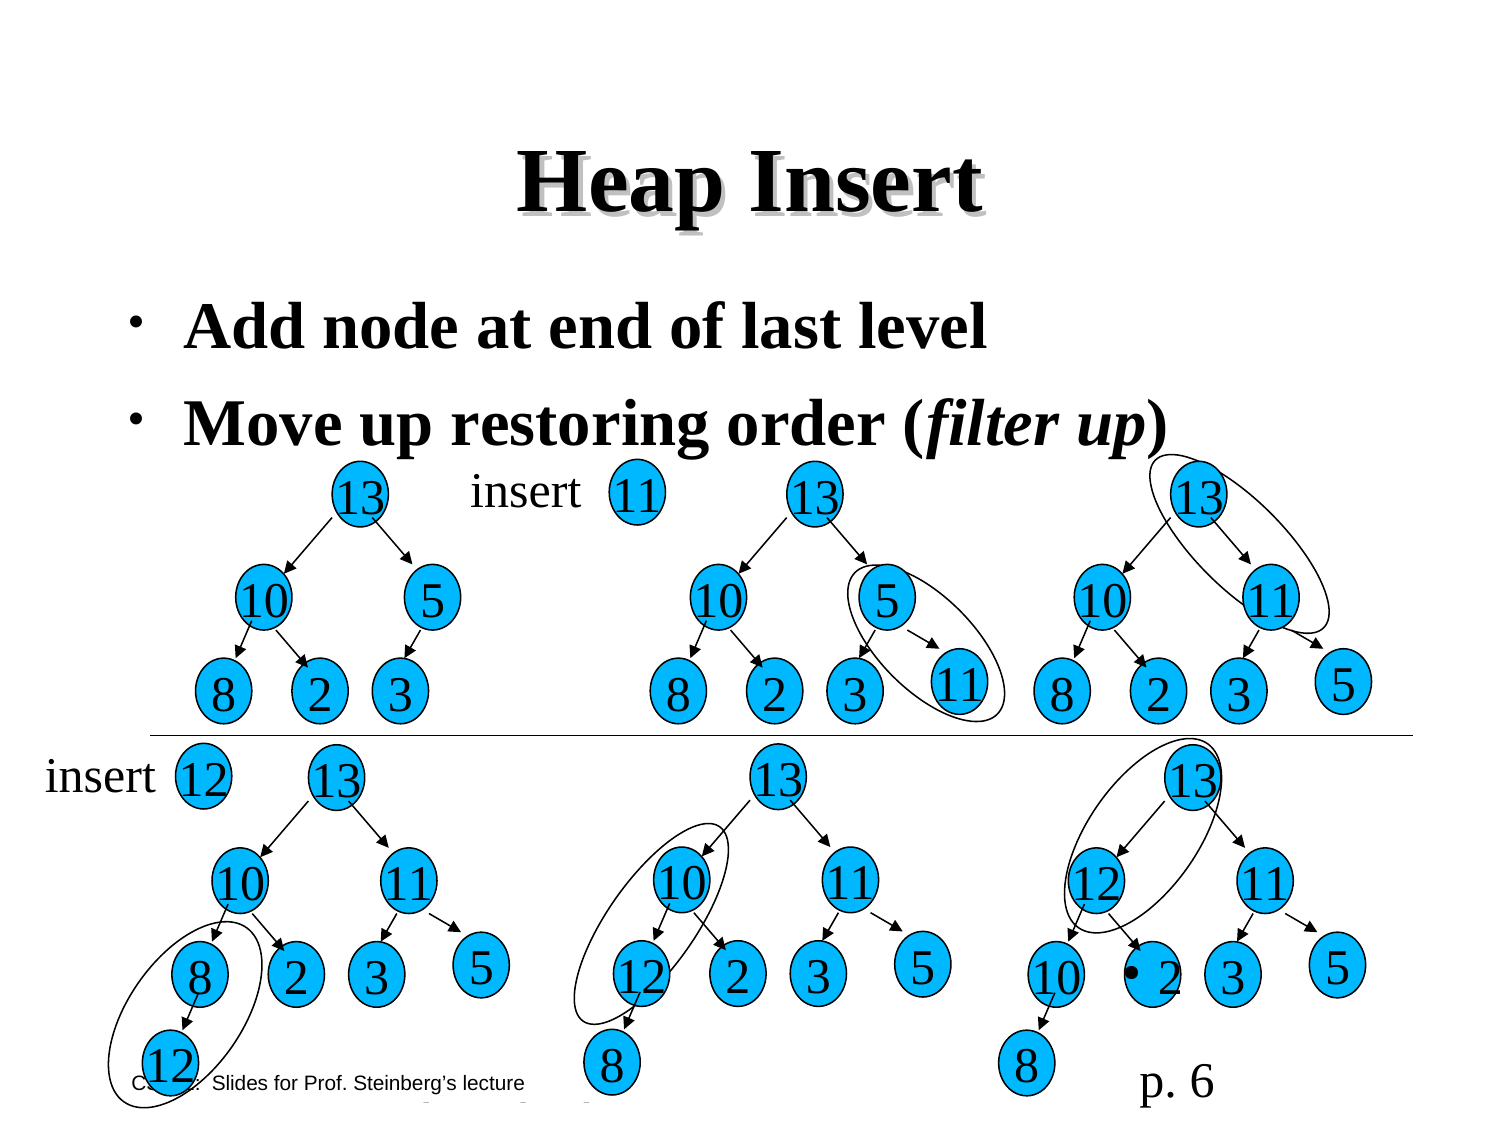

# Heap Insert
Add node at end of last level
Move up restoring order (filter up)
insert
11
13
10
5
8
2
3
13
10
5
11
8
2
3
13
10
11
5
8
2
3
insert
12
13
10
11
5
12
2
3
8
13
10
11
5
8
2
3
12
13
12
11
5
10
2
3
8